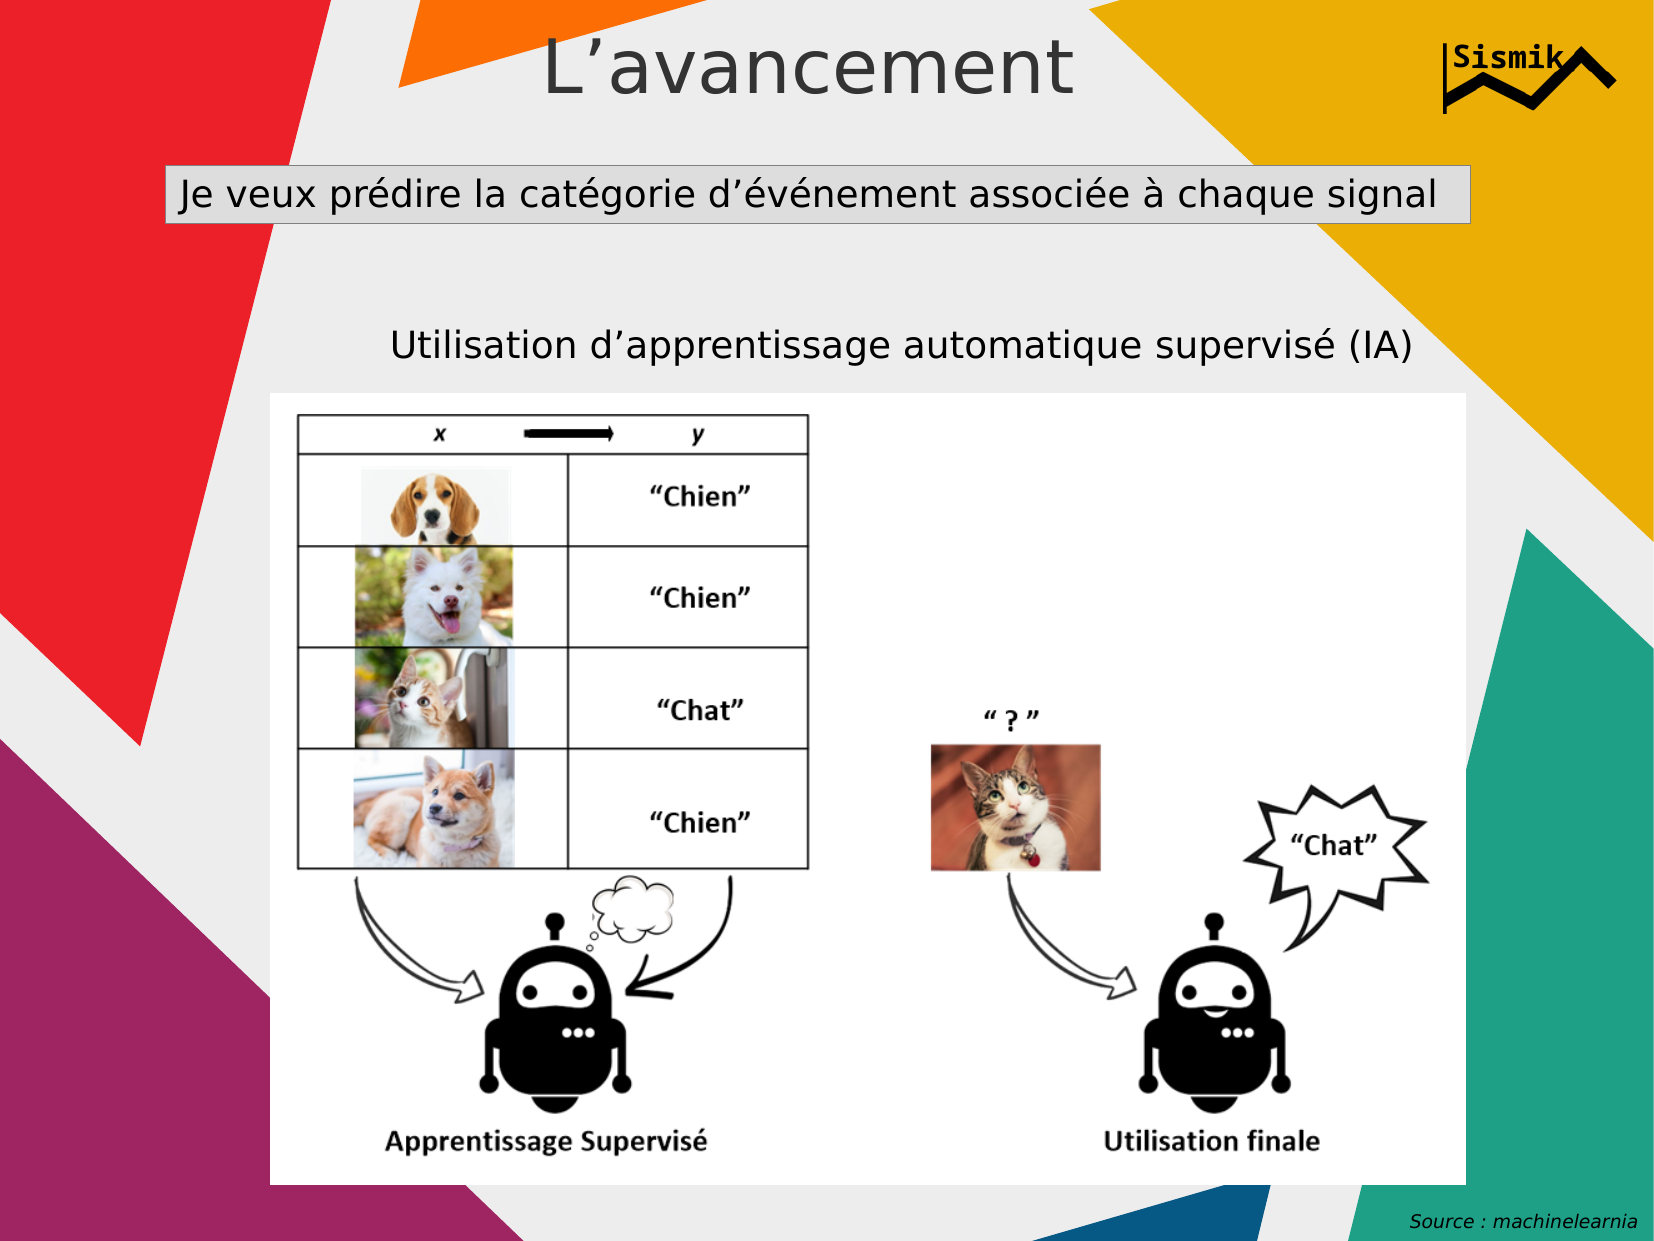

# L’avancement
Sismik
Je veux prédire la catégorie d’événement associée à chaque signal
Utilisation d’apprentissage automatique supervisé (IA)
Source : machinelearnia